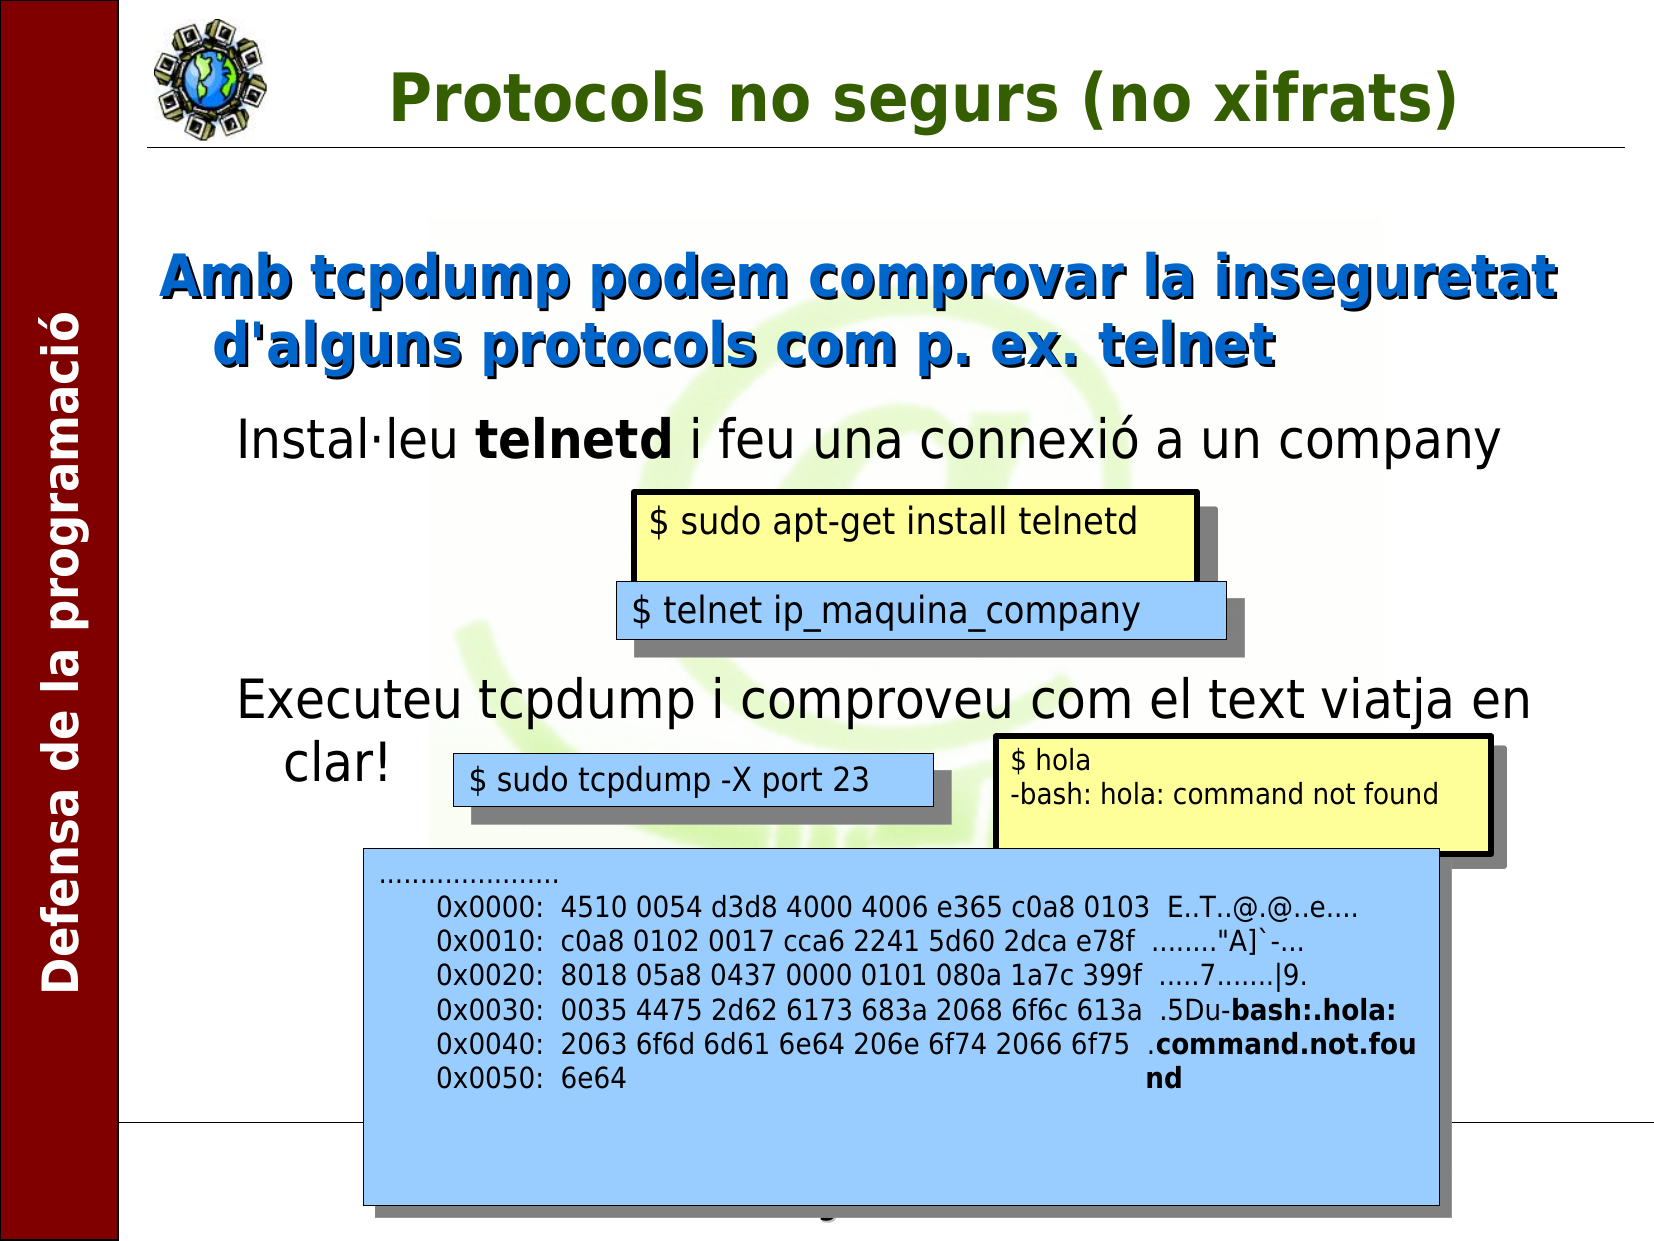

# Protocols no segurs (no xifrats)
Amb tcpdump podem comprovar la inseguretat d'alguns protocols com p. ex. telnet
Instal·leu telnetd i feu una connexió a un company
Executeu tcpdump i comproveu com el text viatja en clar!
$ sudo apt-get install telnetd
$ telnet ip_maquina_company
$ hola
-bash: hola: command not found
$ sudo tcpdump -X port 23
......................
 0x0000: 4510 0054 d3d8 4000 4006 e365 c0a8 0103 E..T..@.@..e....
 0x0010: c0a8 0102 0017 cca6 2241 5d60 2dca e78f ........"A]`-...
 0x0020: 8018 05a8 0437 0000 0101 080a 1a7c 399f .....7.......|9.
 0x0030: 0035 4475 2d62 6173 683a 2068 6f6c 613a .5Du-bash:.hola:
 0x0040: 2063 6f6d 6d61 6e64 206e 6f74 2066 6f75 .command.not.fou
 0x0050: 6e64 nd